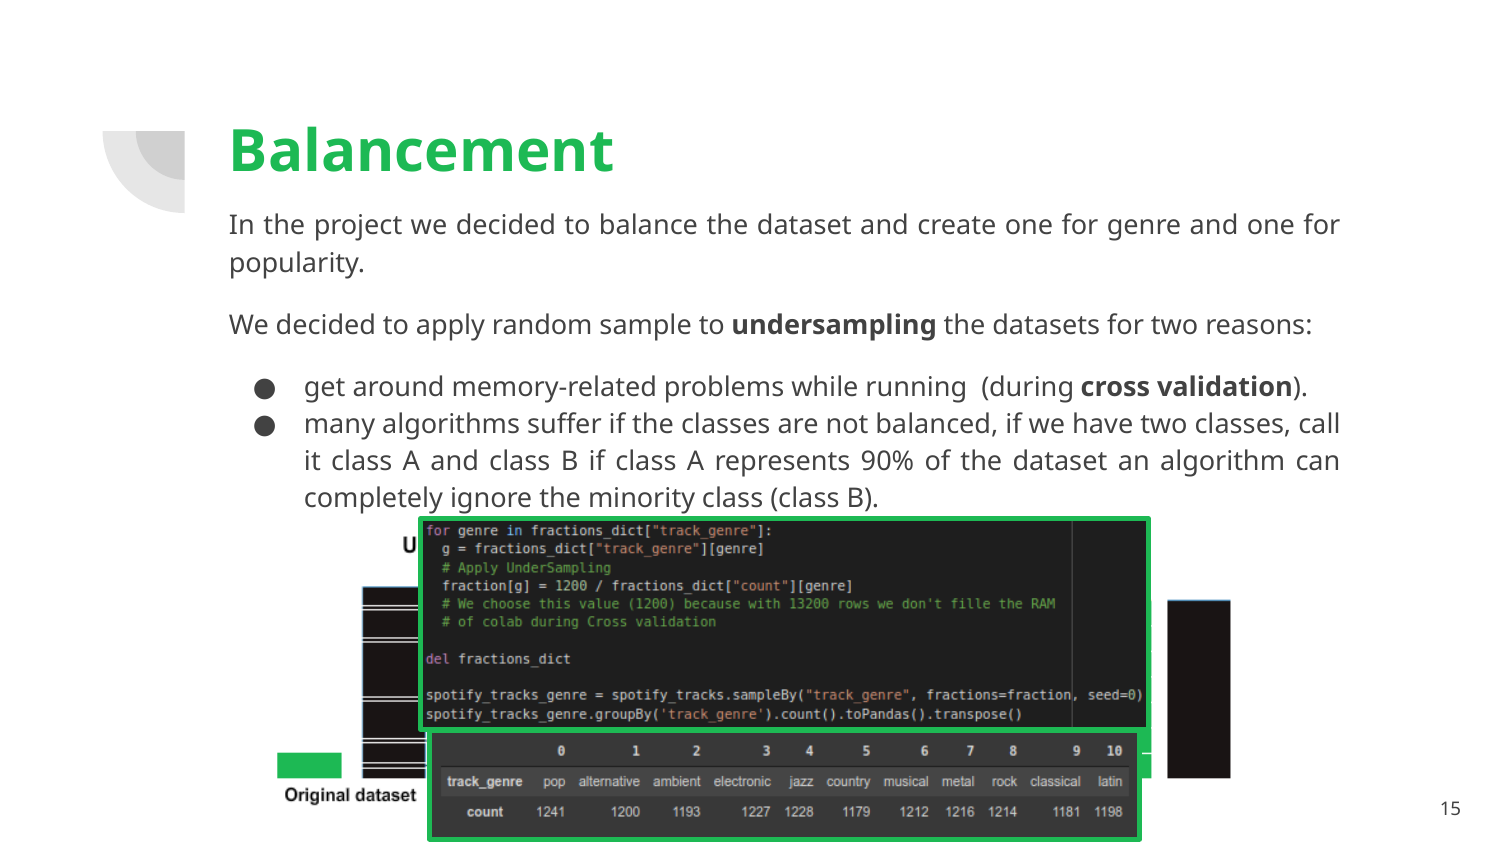

# Balancement
In the project we decided to balance the dataset and create one for genre and one for popularity.
We decided to apply random sample to undersampling the datasets for two reasons:
get around memory-related problems while running (during cross validation).
many algorithms suffer if the classes are not balanced, if we have two classes, call it class A and class B if class A represents 90% of the dataset an algorithm can completely ignore the minority class (class B).